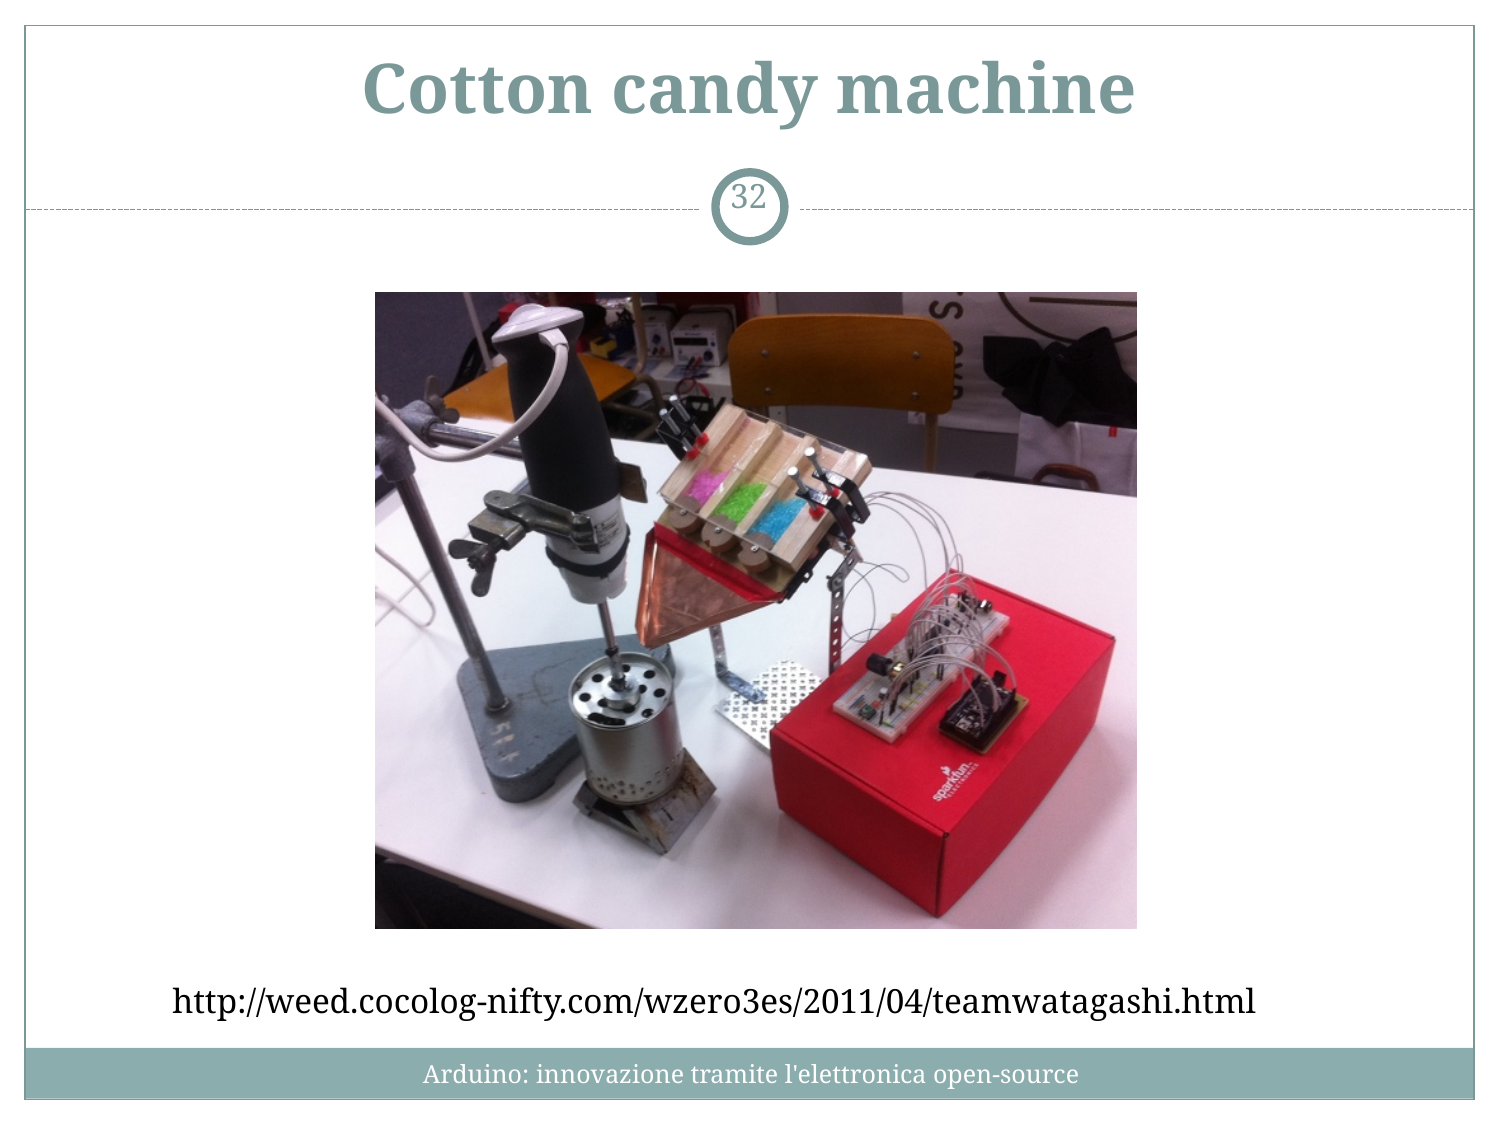

# Cotton candy machine
http://weed.cocolog-nifty.com/wzero3es/2011/04/teamwatagashi.html
Arduino: innovazione tramite l'elettronica open-source